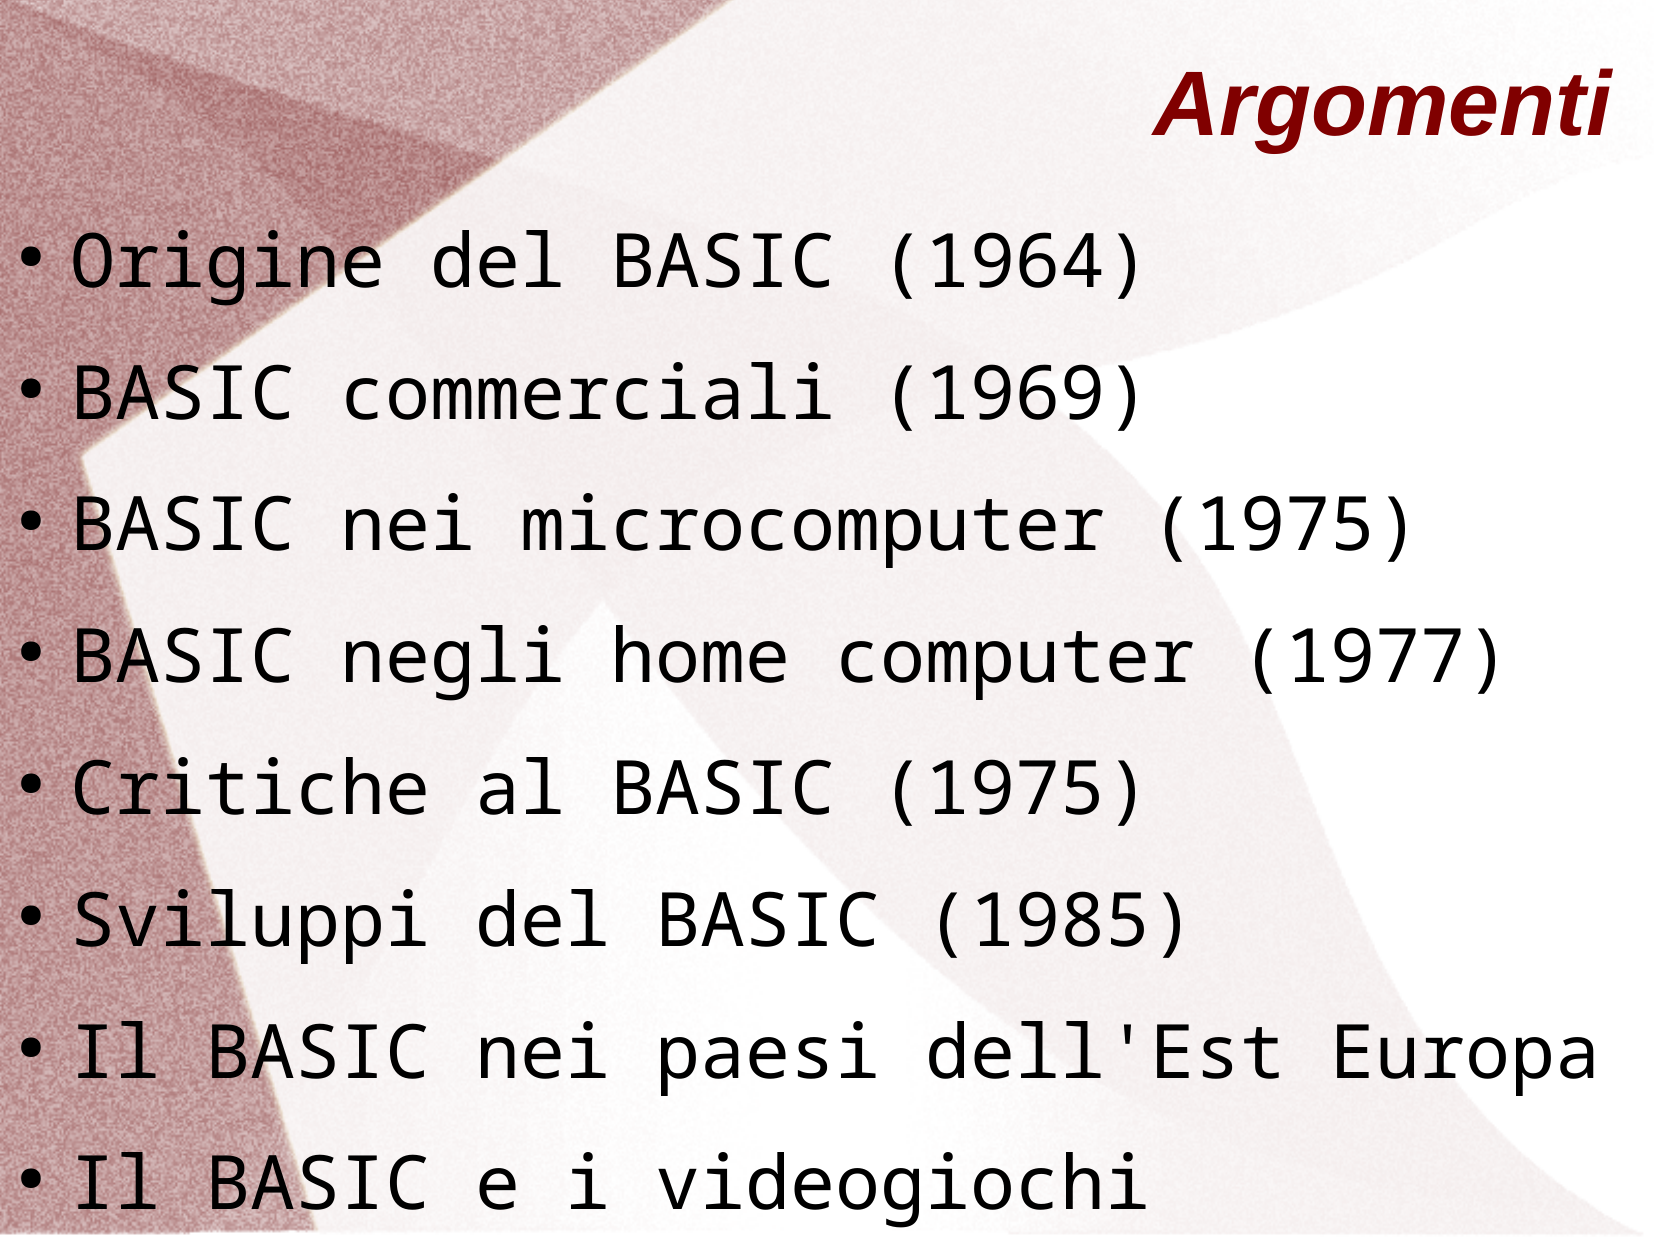

# Argomenti
Origine del BASIC (1964)
BASIC commerciali (1969)
BASIC nei microcomputer (1975)
BASIC negli home computer (1977)
Critiche al BASIC (1975)
Sviluppi del BASIC (1985)
Il BASIC nei paesi dell'Est Europa
Il BASIC e i videogiochi
Le sfide in BASIC